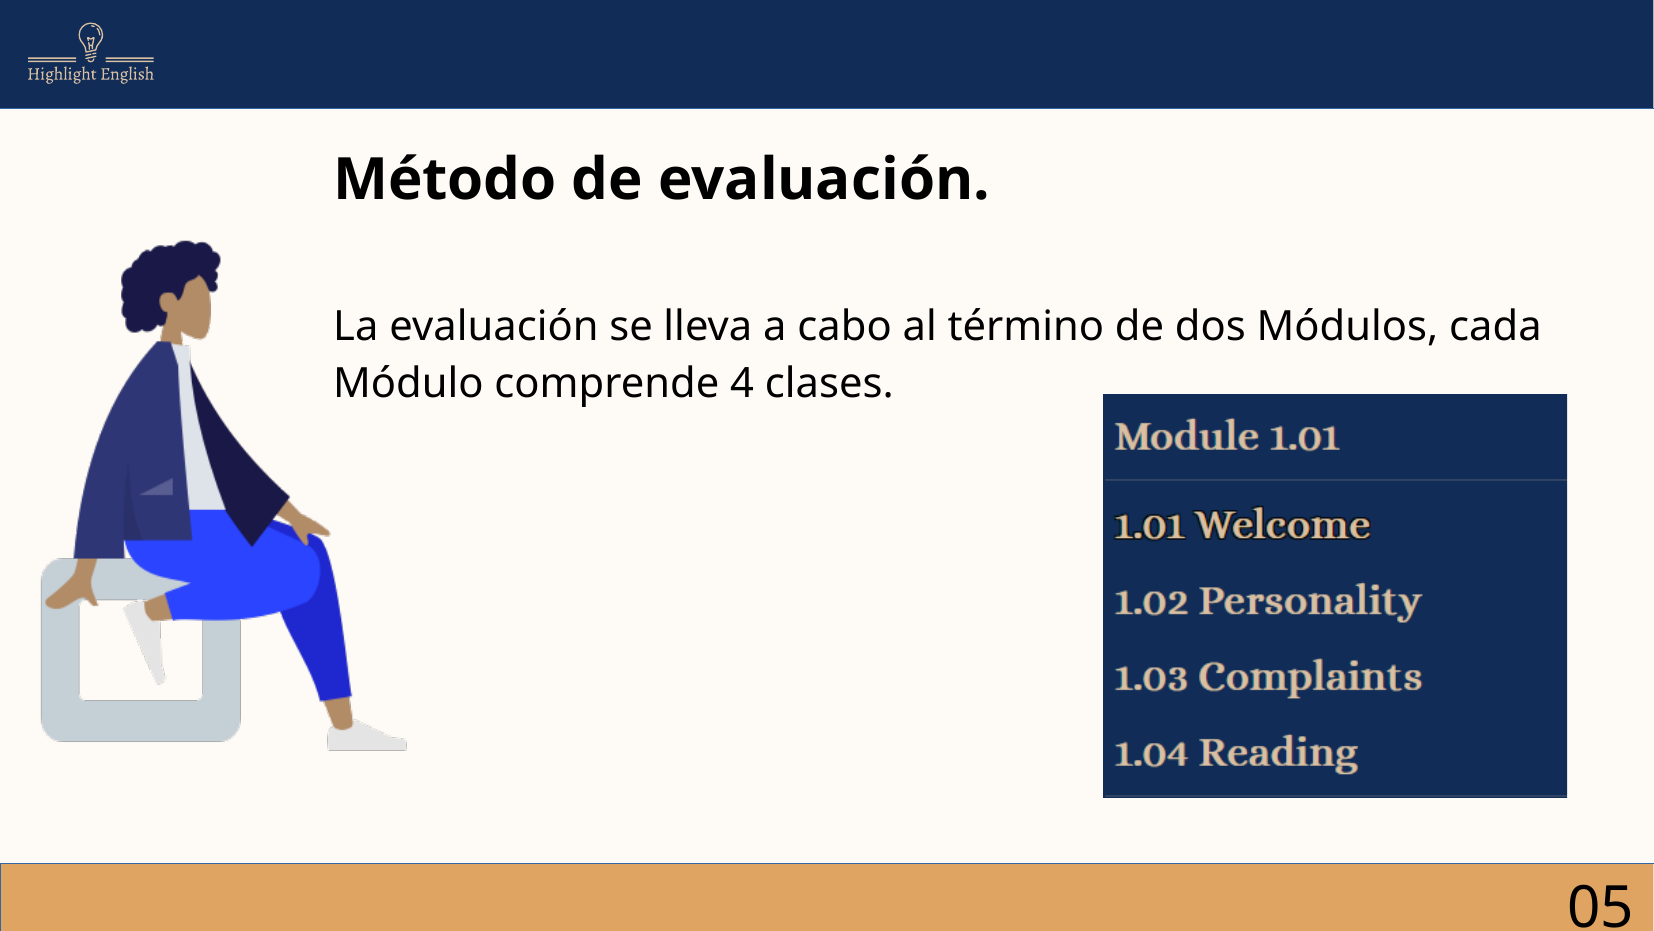

Método de evaluación.
La evaluación se lleva a cabo al término de dos Módulos, cada Módulo comprende 4 clases.
05